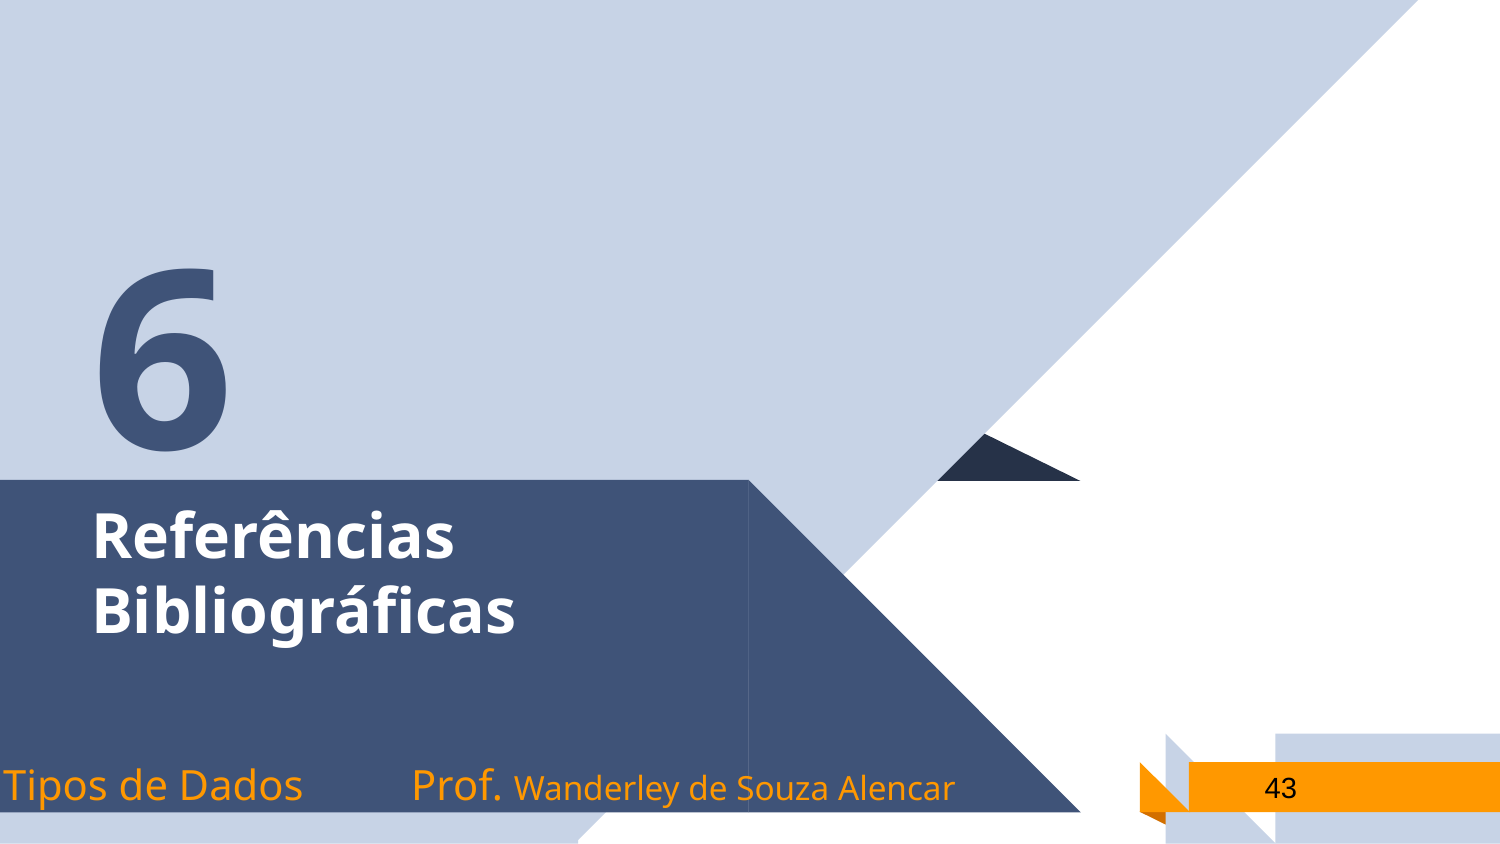

6
# Referências Bibliográficas
Tipos de Dados Prof. Wanderley de Souza Alencar